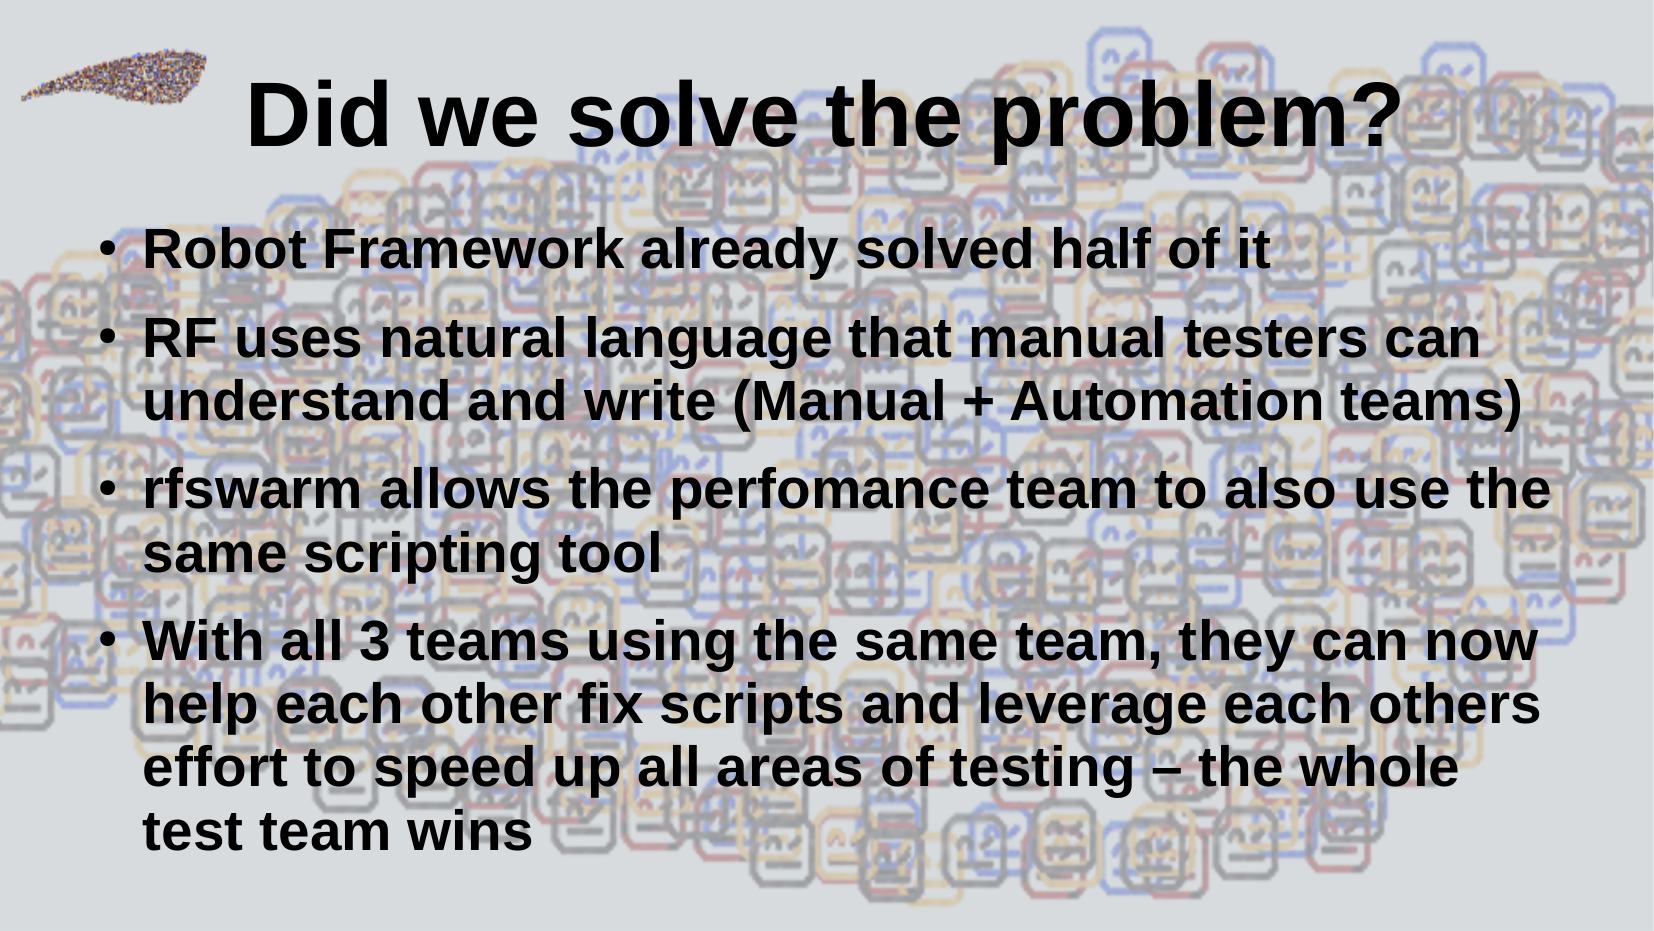

# Did we solve the problem?
Robot Framework already solved half of it
RF uses natural language that manual testers can understand and write (Manual + Automation teams)
rfswarm allows the perfomance team to also use the same scripting tool
With all 3 teams using the same team, they can now help each other fix scripts and leverage each others effort to speed up all areas of testing – the whole test team wins